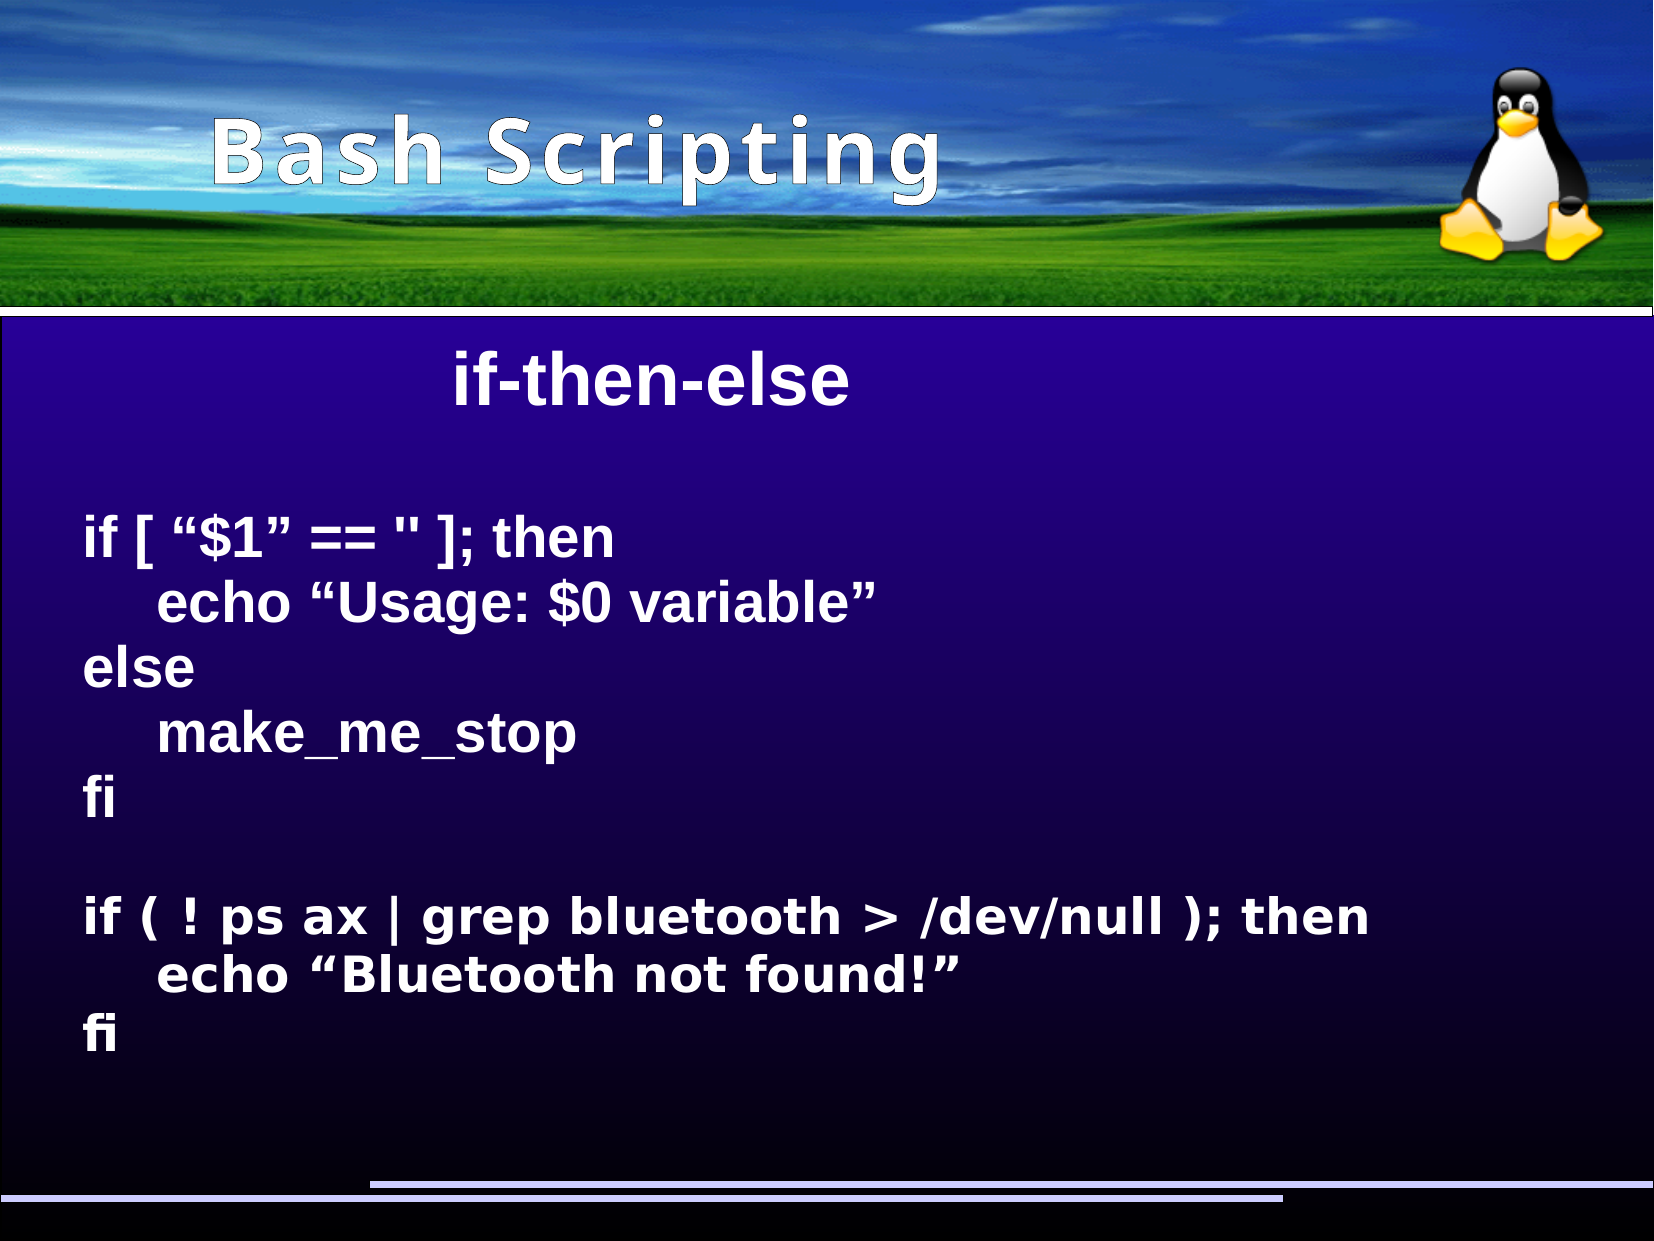

# Bash Scripting
						if-then-else
	if [ “$1” == '' ]; then
		echo “Usage: $0 variable”
	else
		make_me_stop
	fi
	if ( ! ps ax | grep bluetooth > /dev/null ); then
		echo “Bluetooth not found!”
	fi